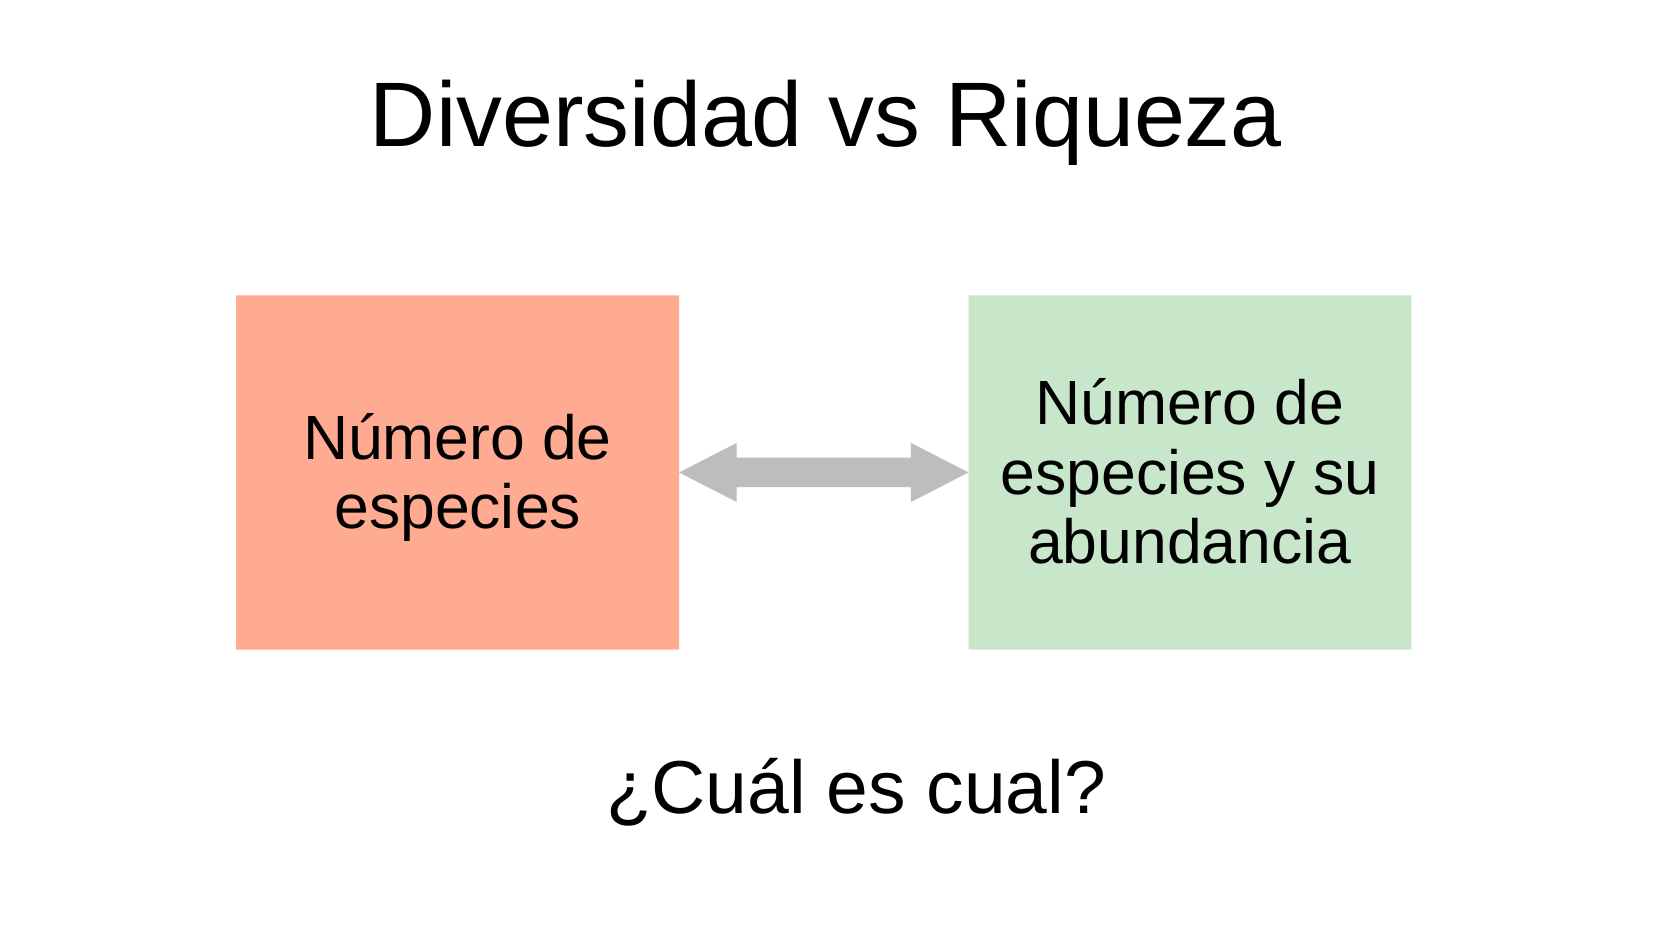

# Diversidad vs Riqueza
Número de especies
Número de especies y su abundancia
¿Cuál es cual?